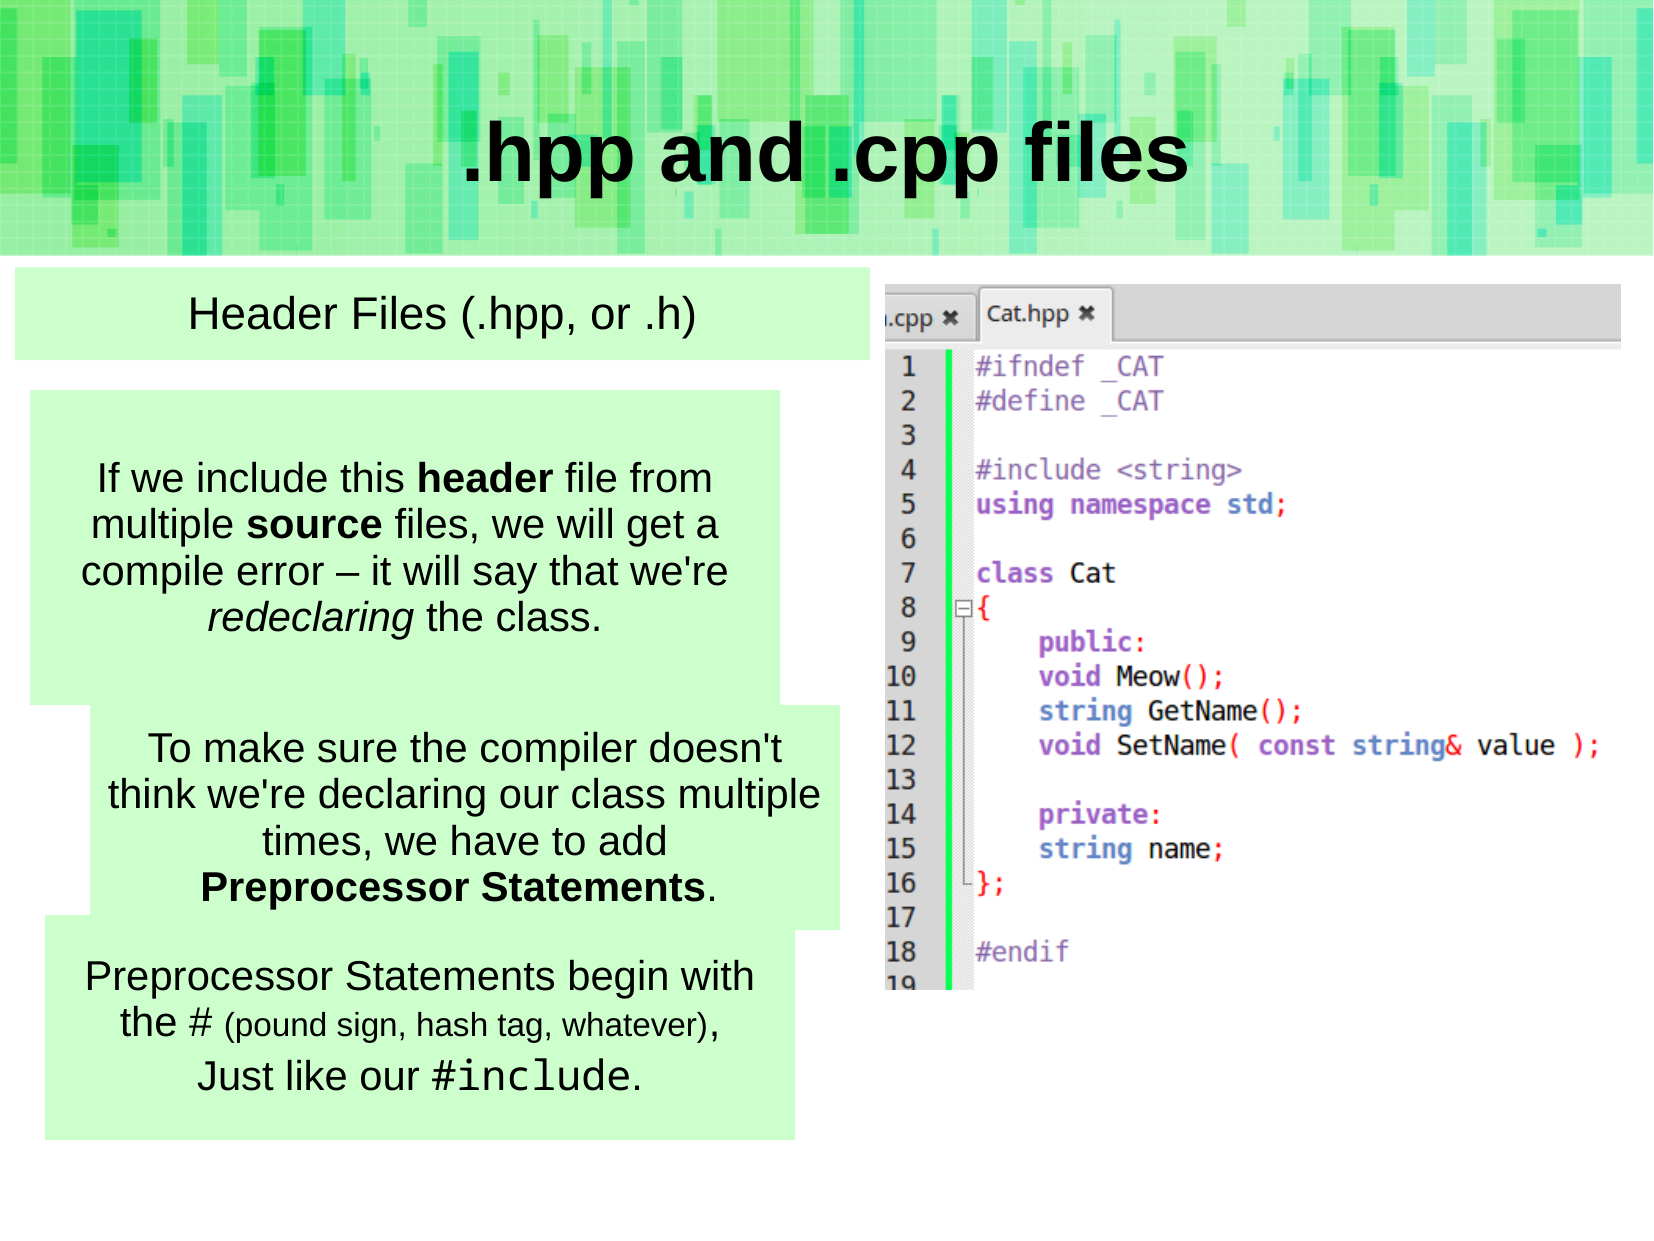

# .hpp and .cpp files
Header Files (.hpp, or .h)
If we include this header file from multiple source files, we will get a compile error – it will say that we're redeclaring the class.
To make sure the compiler doesn't think we're declaring our class multiple times, we have to add
Preprocessor Statements.
Preprocessor Statements begin with the # (pound sign, hash tag, whatever),
Just like our #include.